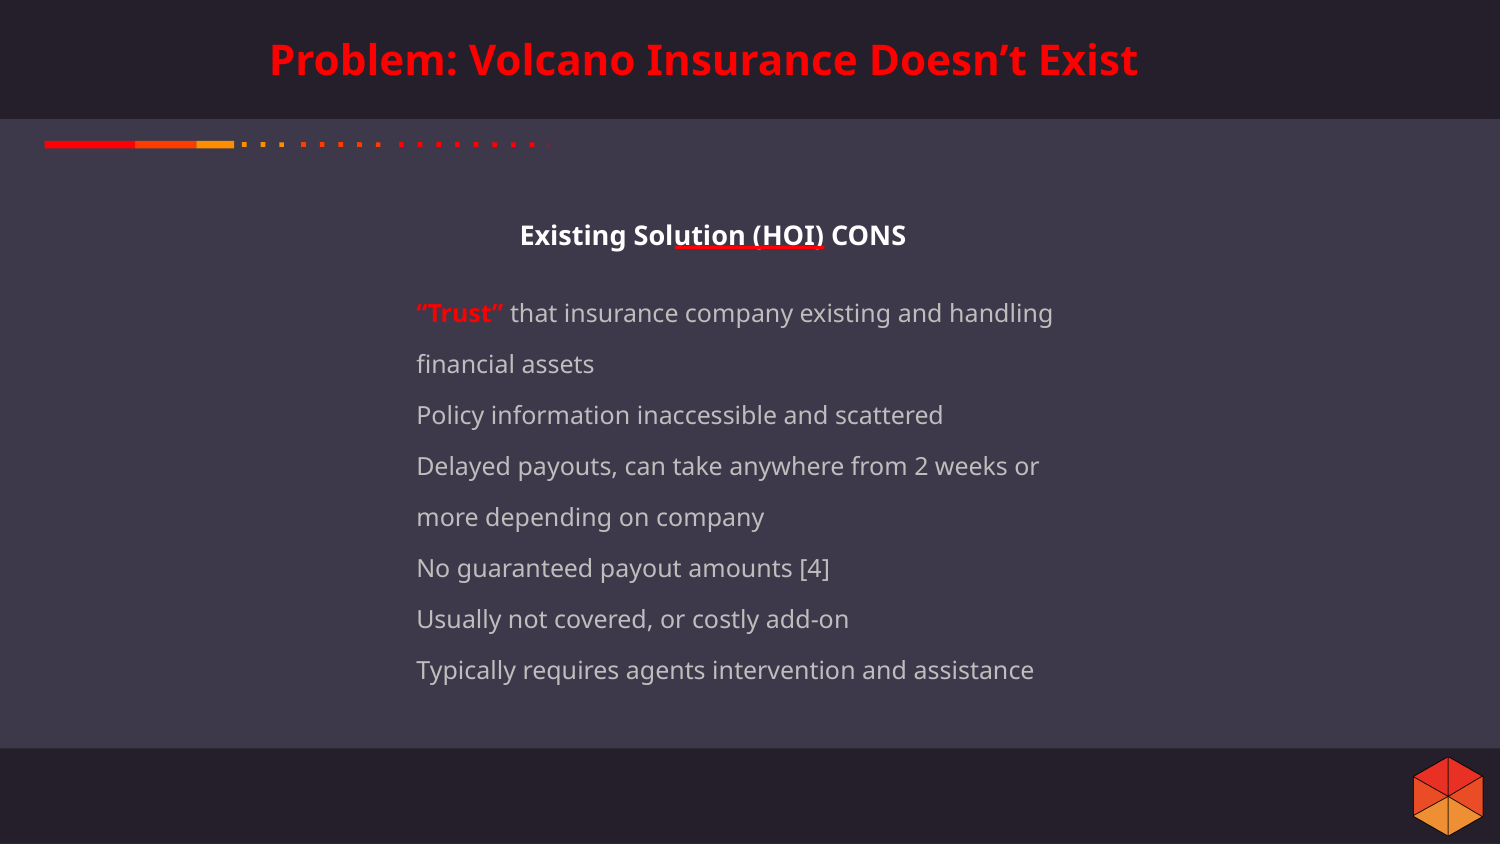

Problem: Volcano Insurance Doesn’t Exist
# Existing Solution (HOI) CONS
“Trust” that insurance company existing and handling financial assets
Policy information inaccessible and scattered
Delayed payouts, can take anywhere from 2 weeks or more depending on company
No guaranteed payout amounts [4]
Usually not covered, or costly add-on
Typically requires agents intervention and assistance